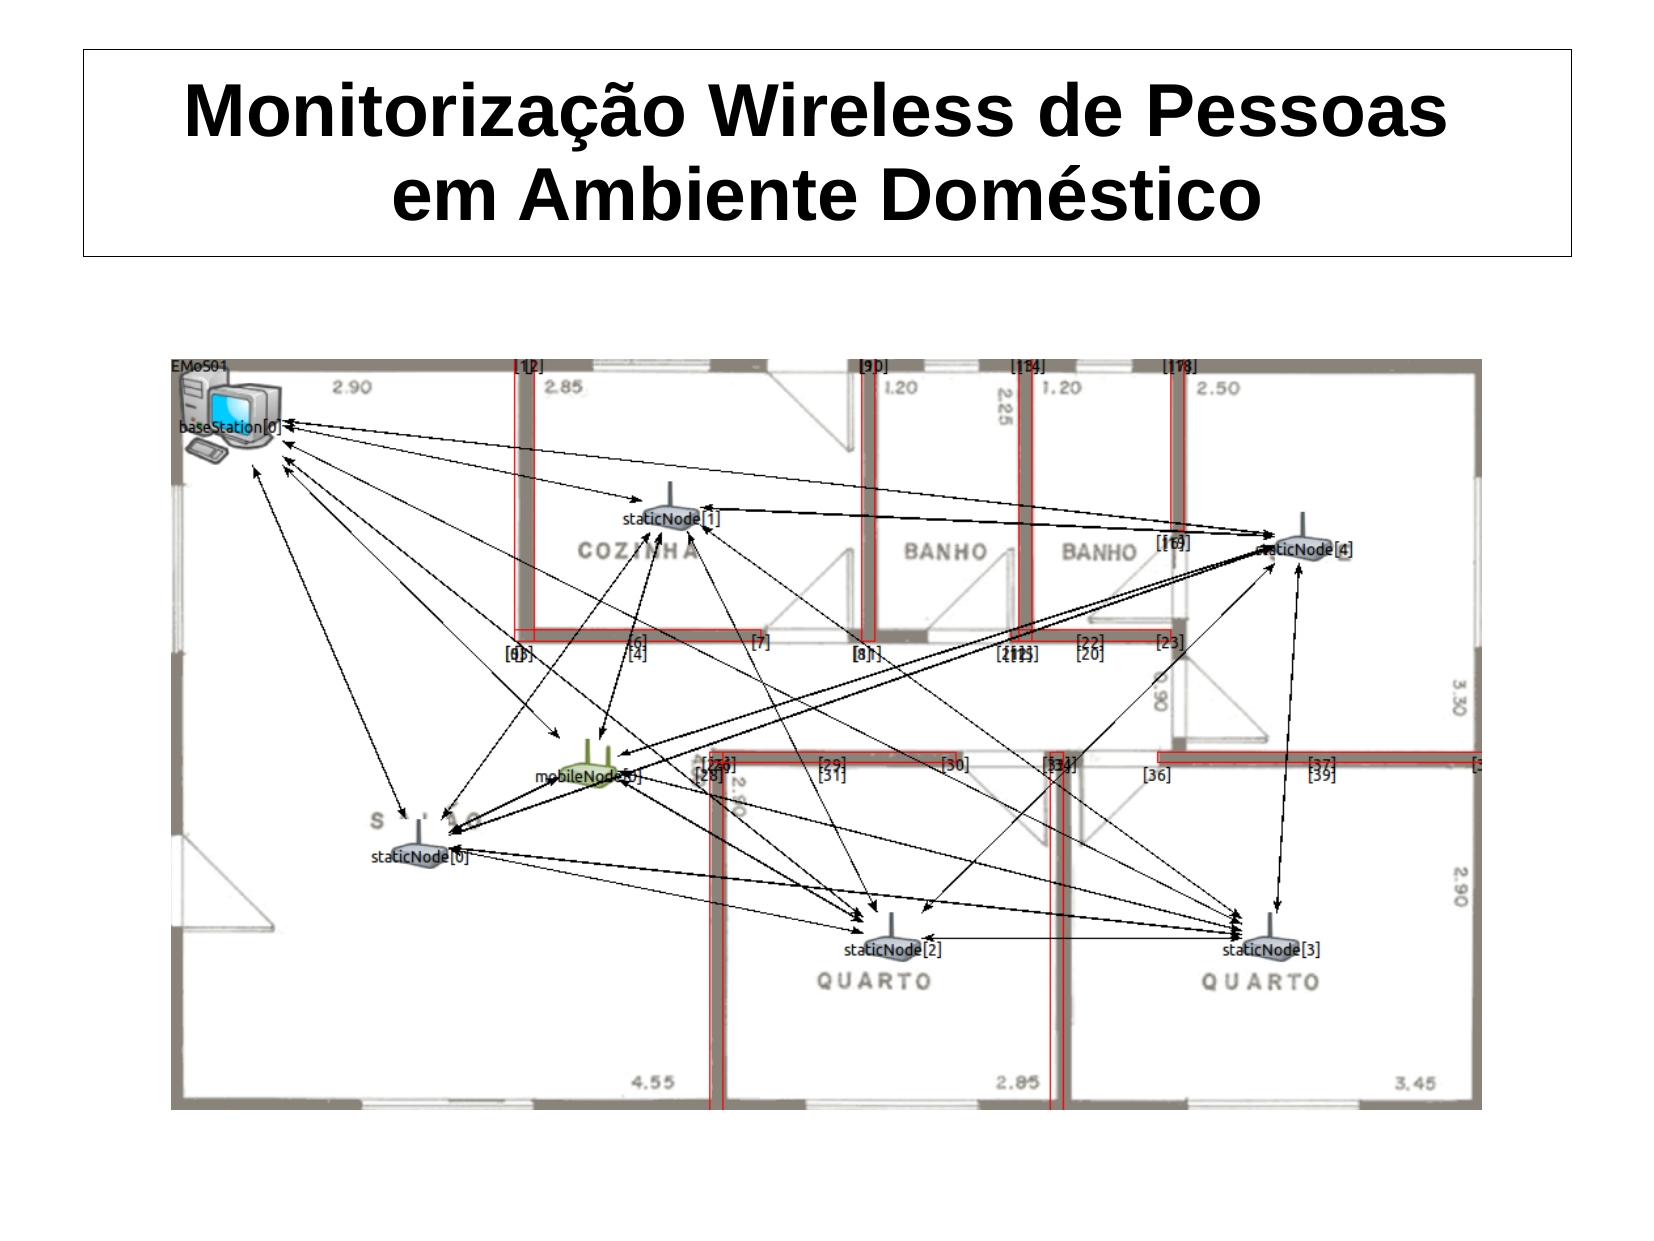

# Monitorização Wireless de Pessoas em Ambiente Doméstico